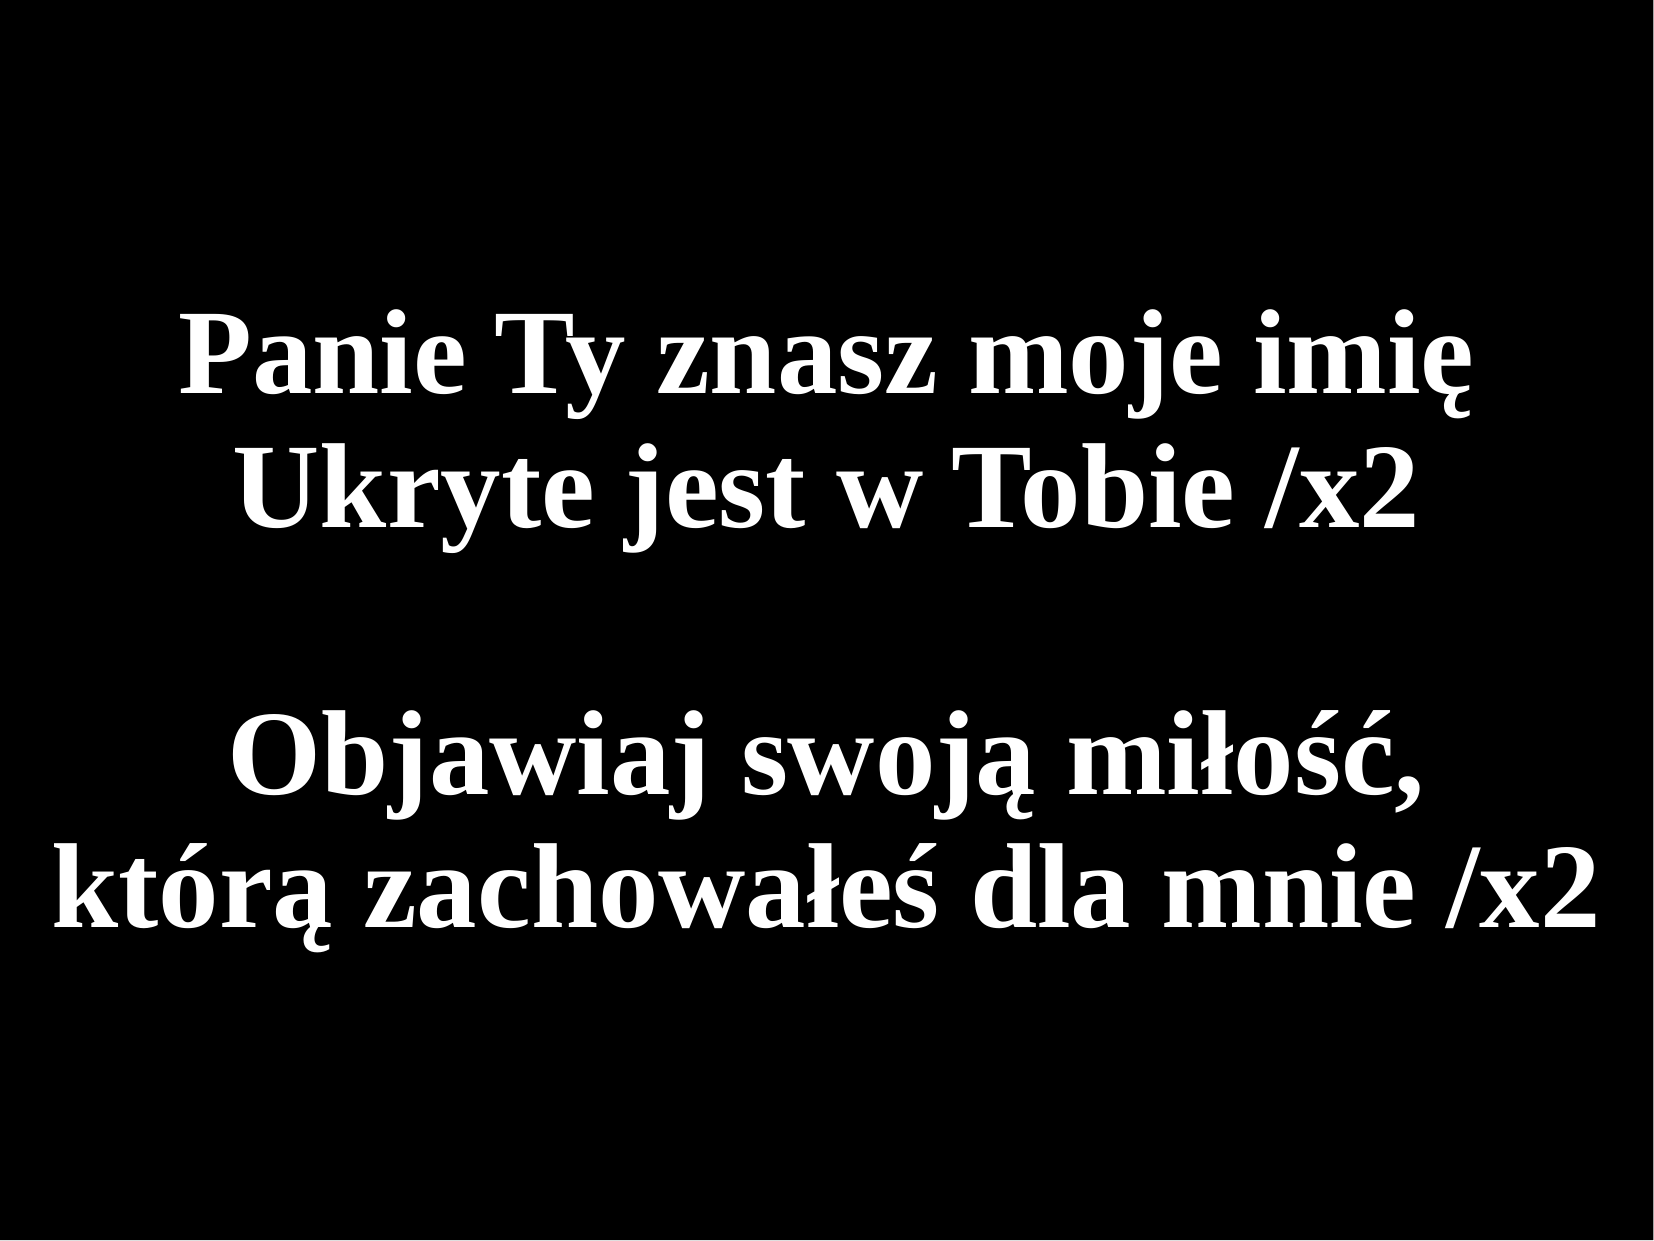

# Panie Ty znasz moje imię Ukryte jest w Tobie /x2 Objawiaj swoją miłość, którą zachowałeś dla mnie /x2